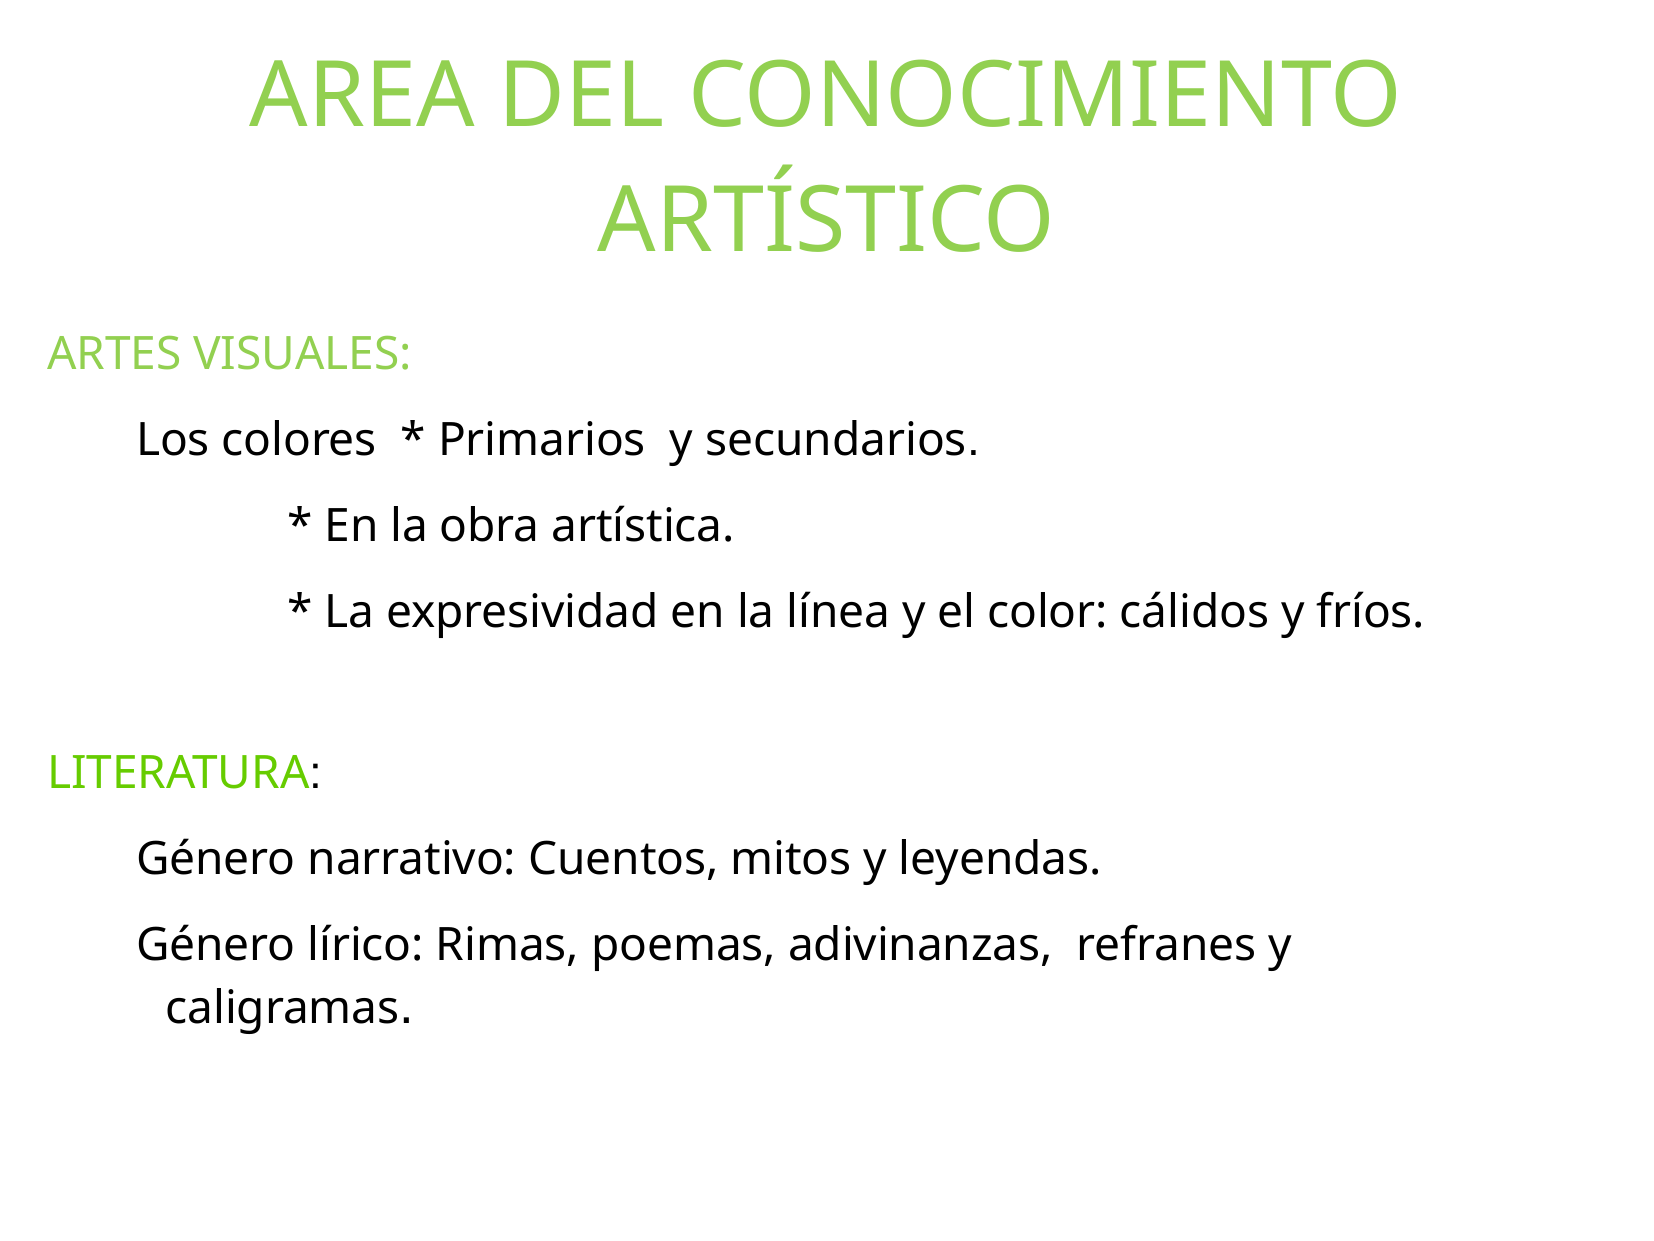

# AREA DEL CONOCIMIENTO ARTÍSTICO
ARTES VISUALES:
Los colores * Primarios y secundarios.
 * En la obra artística.
 * La expresividad en la línea y el color: cálidos y fríos.
LITERATURA:
Género narrativo: Cuentos, mitos y leyendas.
Género lírico: Rimas, poemas, adivinanzas, refranes y caligramas.